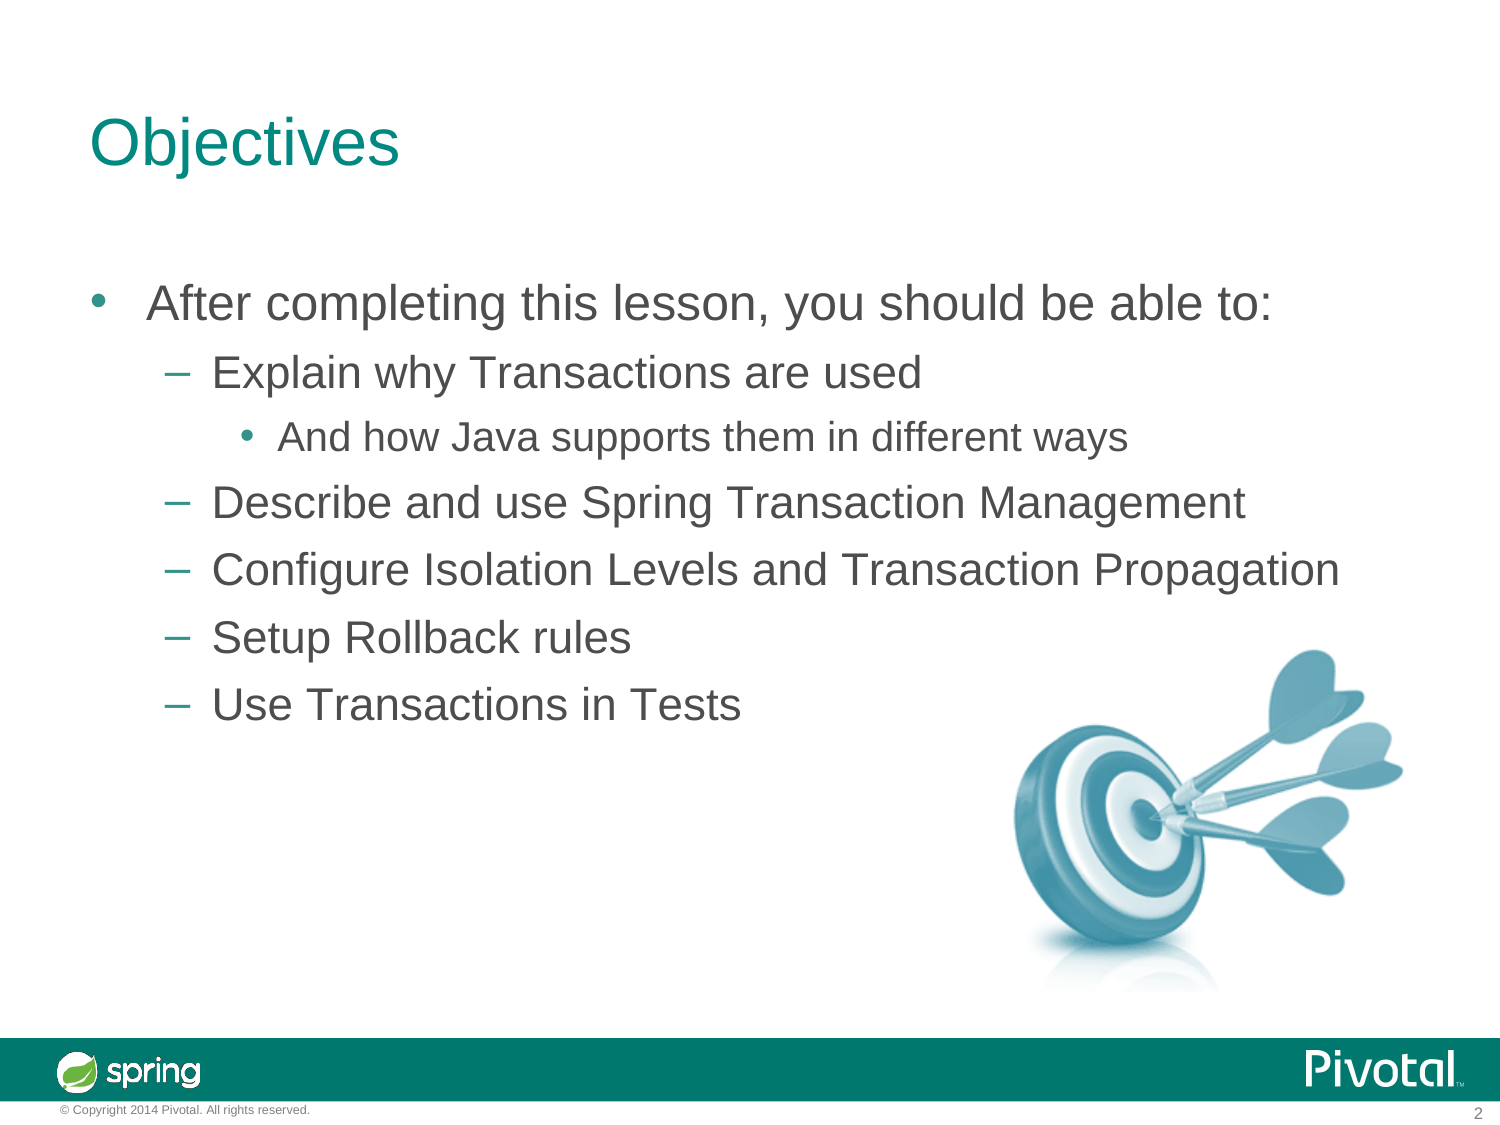

# Objectives
After completing this lesson, you should be able to:
Explain why Transactions are used
And how Java supports them in different ways
Describe and use Spring Transaction Management
Configure Isolation Levels and Transaction Propagation
Setup Rollback rules
Use Transactions in Tests